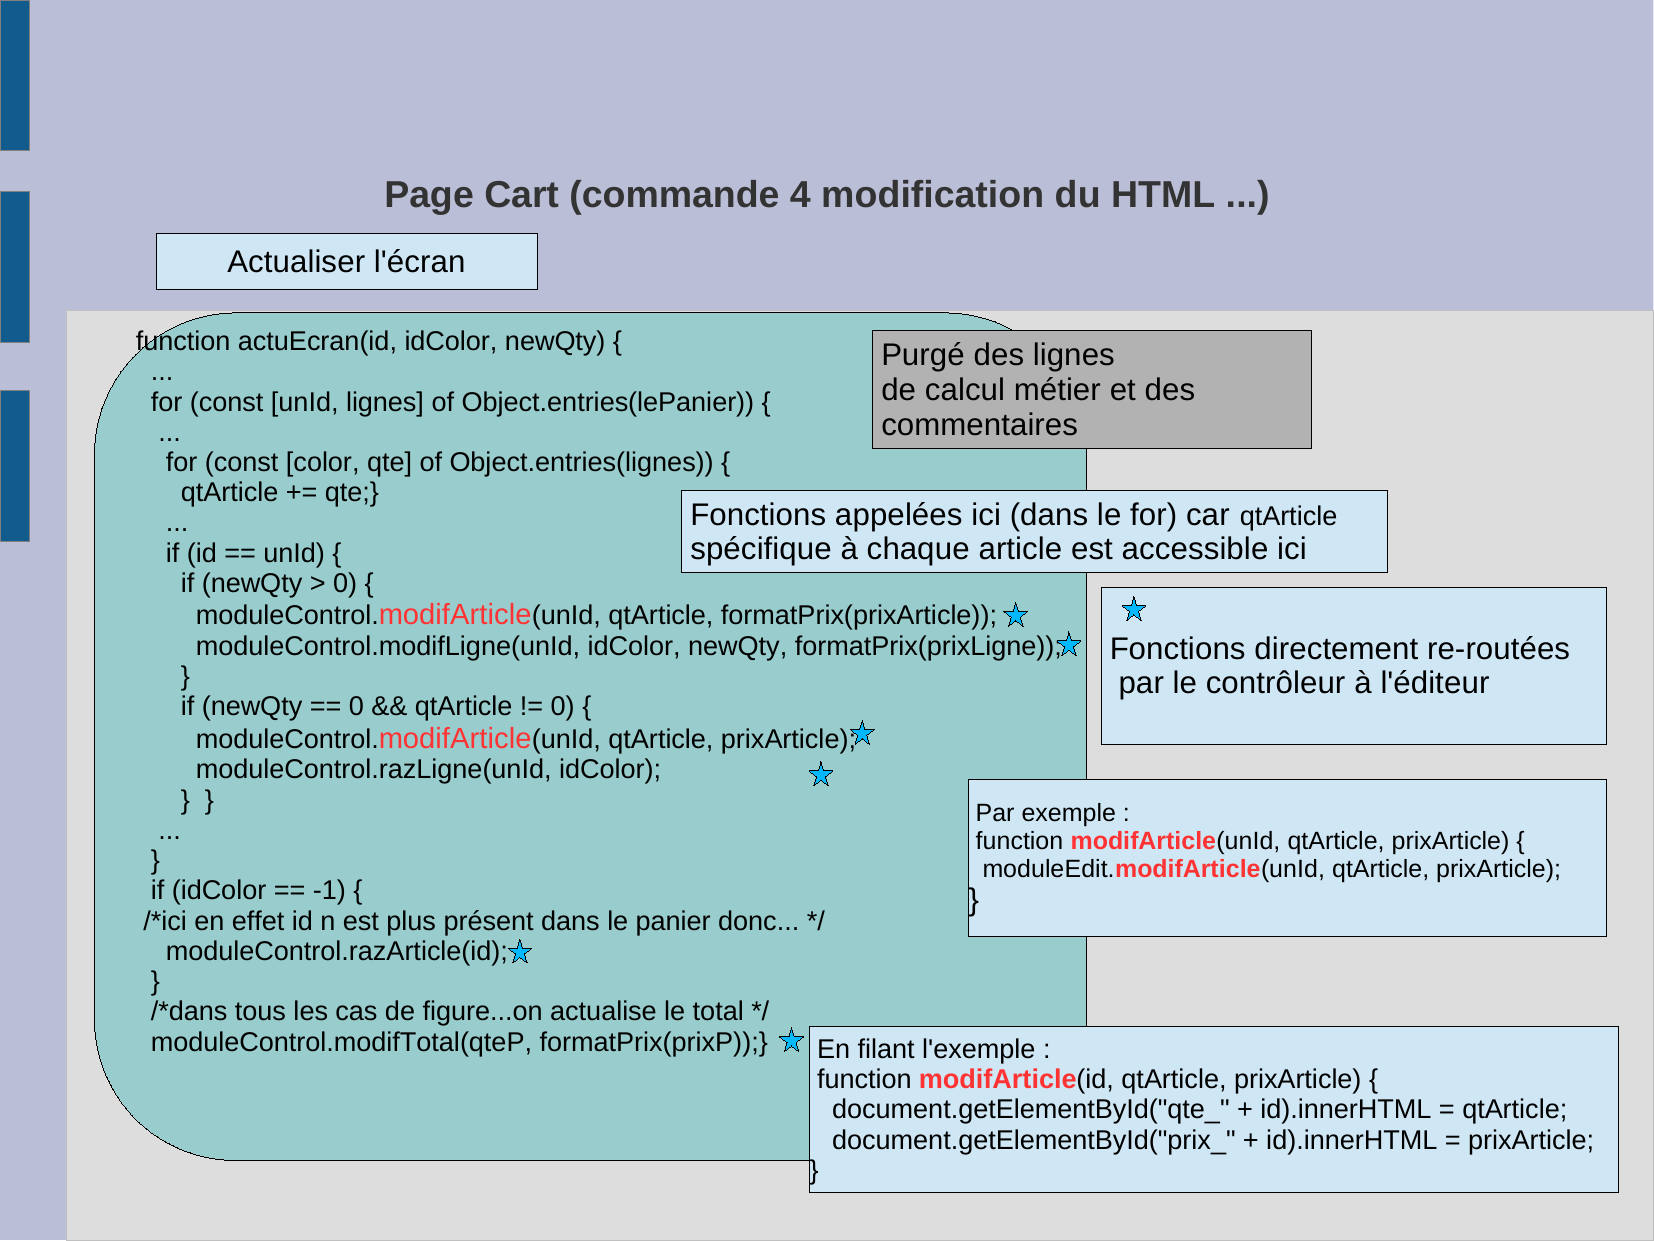

# Page Cart (commande 4 modification du HTML ...)
Actualiser l'écran
function actuEcran(id, idColor, newQty) {
 ...
 for (const [unId, lignes] of Object.entries(lePanier)) {
 ...
 for (const [color, qte] of Object.entries(lignes)) {
 qtArticle += qte;}
 ...
 if (id == unId) {
 if (newQty > 0) {
 moduleControl.modifArticle(unId, qtArticle, formatPrix(prixArticle));
 moduleControl.modifLigne(unId, idColor, newQty, formatPrix(prixLigne));
 }
 if (newQty == 0 && qtArticle != 0) {
 moduleControl.modifArticle(unId, qtArticle, prixArticle);
 moduleControl.razLigne(unId, idColor);
 } }
 ...
 }
 if (idColor == -1) {
 /*ici en effet id n est plus présent dans le panier donc... */
 moduleControl.razArticle(id);
 }
 /*dans tous les cas de figure...on actualise le total */
 moduleControl.modifTotal(qteP, formatPrix(prixP));}
 Purgé des lignes
 de calcul métier et des
 commentaires
,
 Fonctions appelées ici (dans le for) car qtArticle
 spécifique à chaque article est accessible ici
 Fonctions directement re-routées
 par le contrôleur à l'éditeur
 Par exemple :
 function modifArticle(unId, qtArticle, prixArticle) {
 moduleEdit.modifArticle(unId, qtArticle, prixArticle);
}
 En filant l'exemple :
 function modifArticle(id, qtArticle, prixArticle) {
 document.getElementById("qte_" + id).innerHTML = qtArticle;
 document.getElementById("prix_" + id).innerHTML = prixArticle;
}